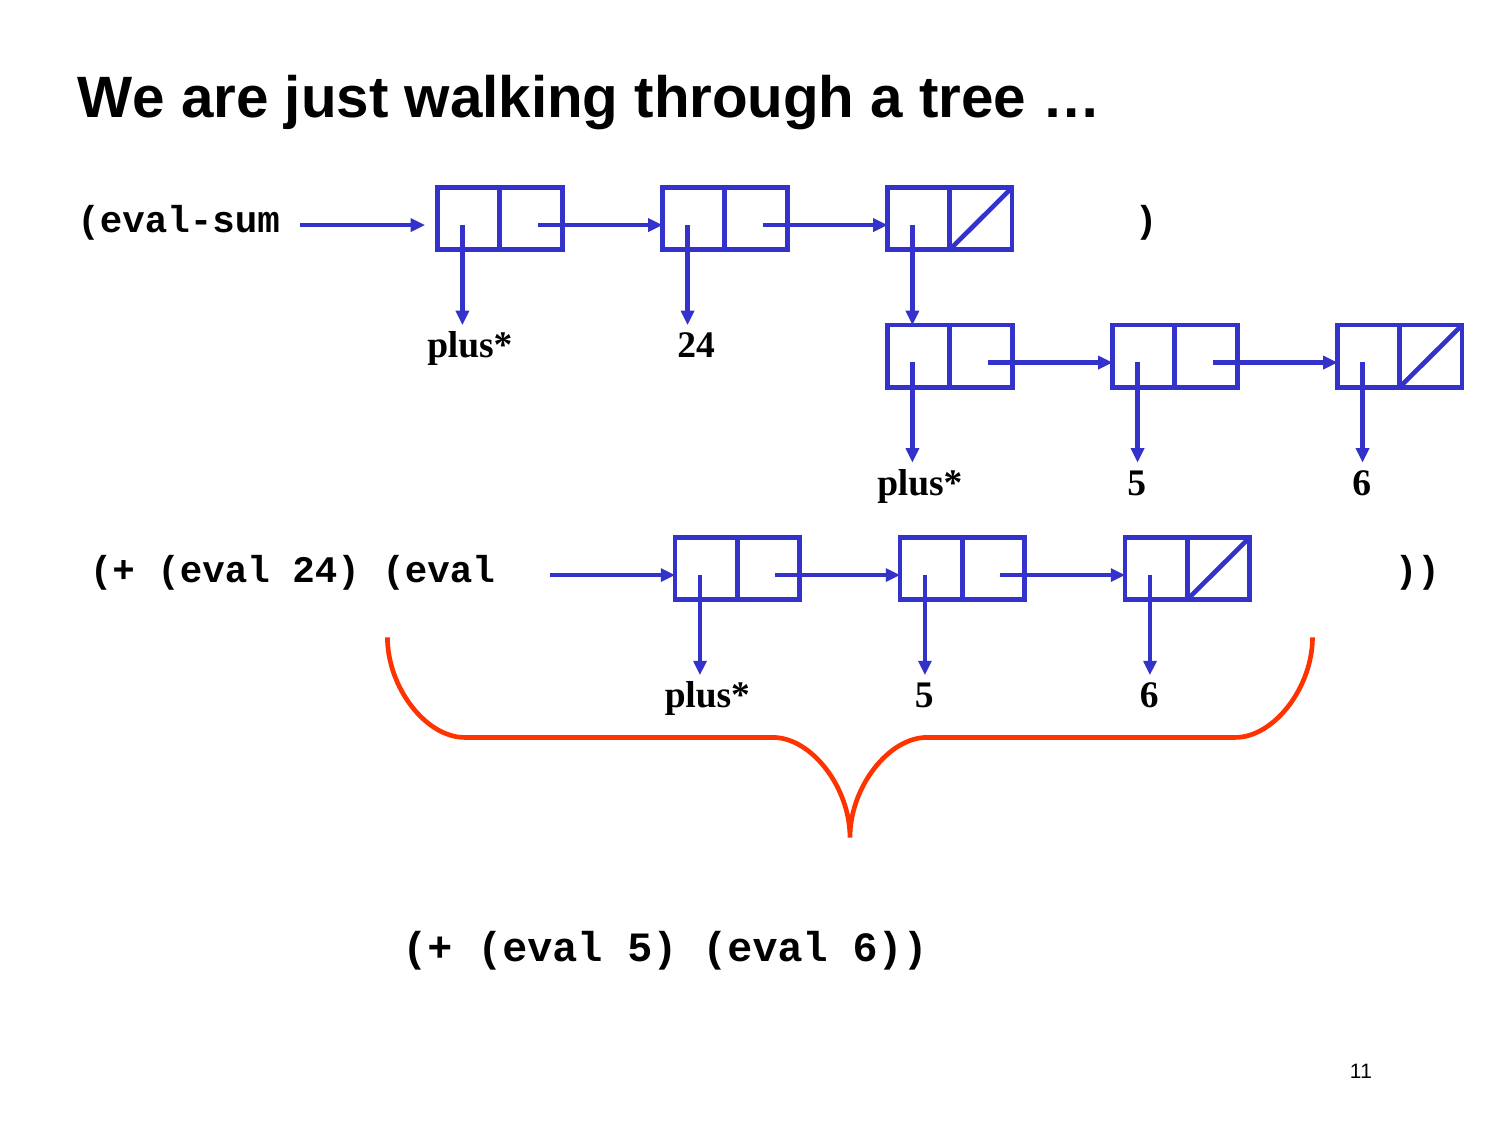

We are just walking through a tree …
(eval-sum )
plus*
24
5
6
plus*
(+ (eval 24) (eval ))
5
6
plus*
(+ (eval 5) (eval 6))